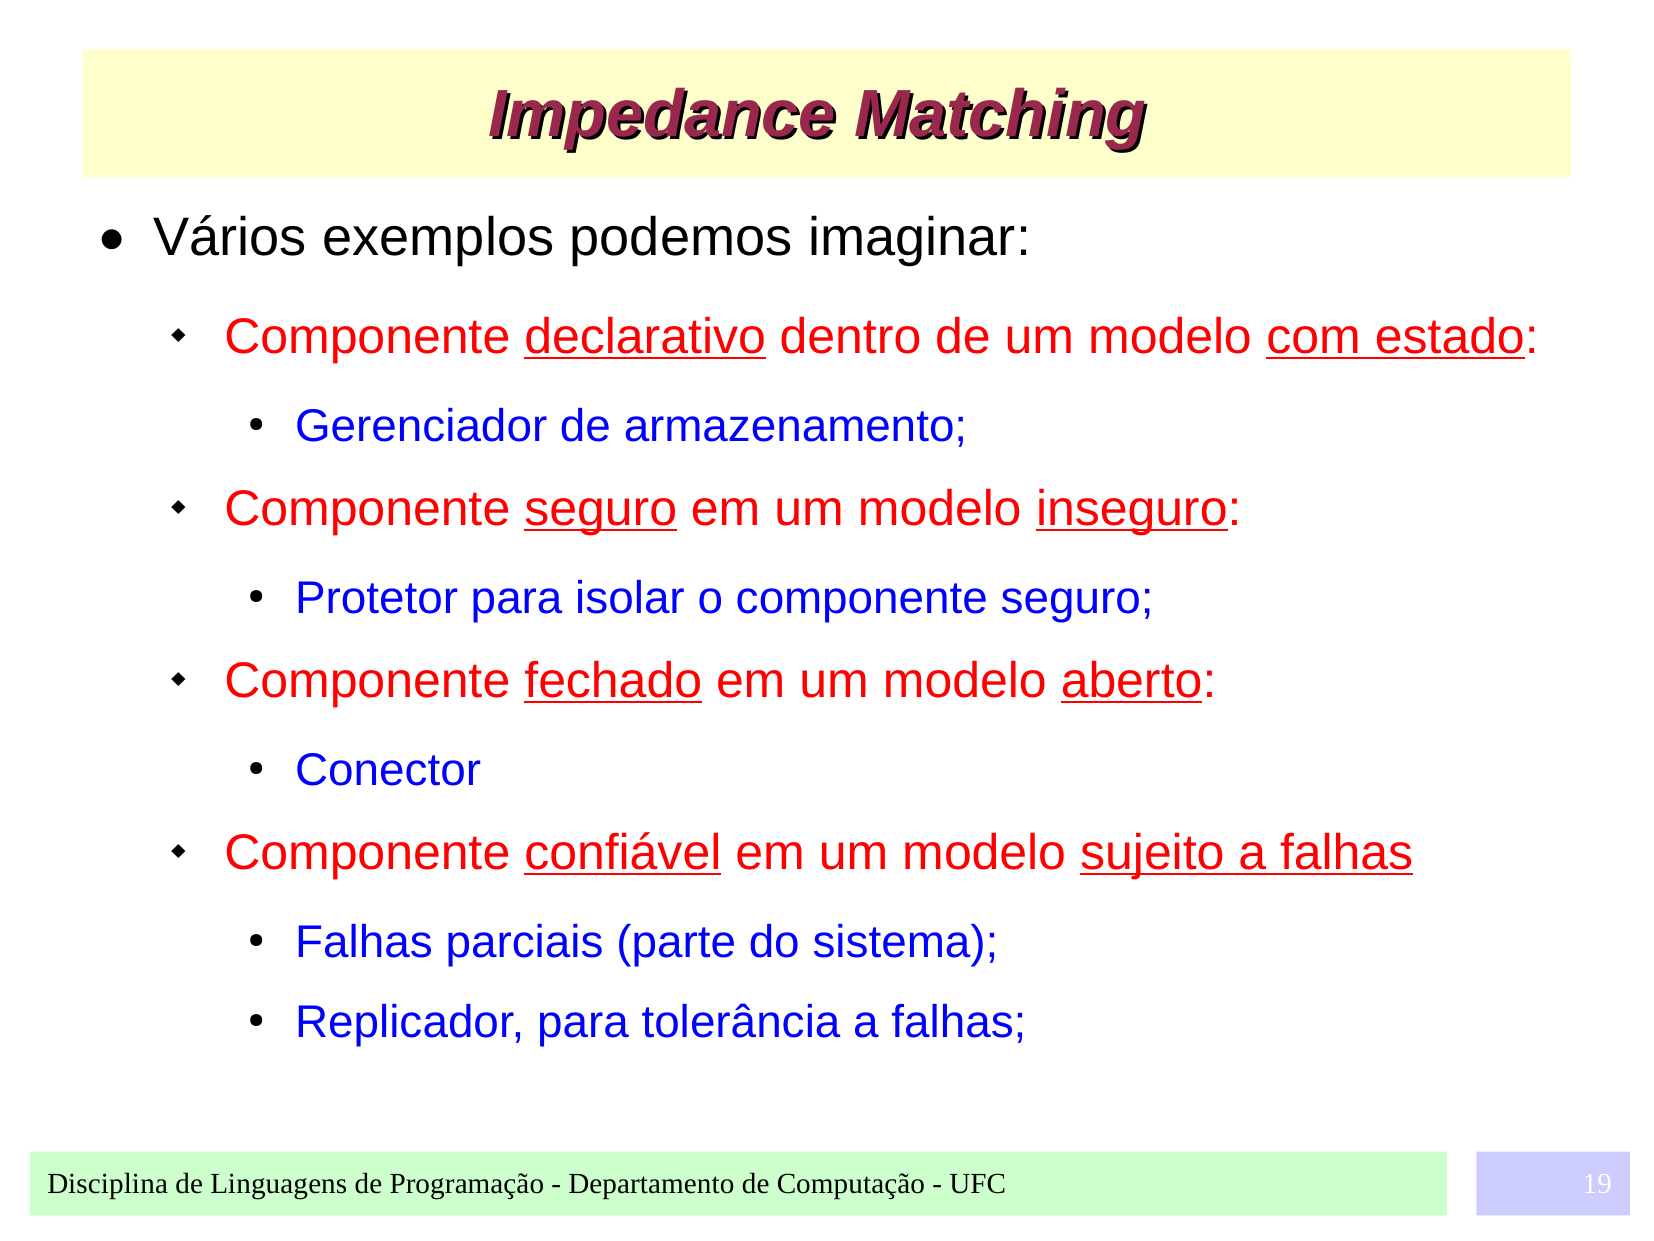

# Impedance Matching
Vários exemplos podemos imaginar:
Componente declarativo dentro de um modelo com estado:
Gerenciador de armazenamento;
Componente seguro em um modelo inseguro:
Protetor para isolar o componente seguro;
Componente fechado em um modelo aberto:
Conector
Componente confiável em um modelo sujeito a falhas
Falhas parciais (parte do sistema);
Replicador, para tolerância a falhas;
Disciplina de Linguagens de Programação - Departamento de Computação - UFC
19